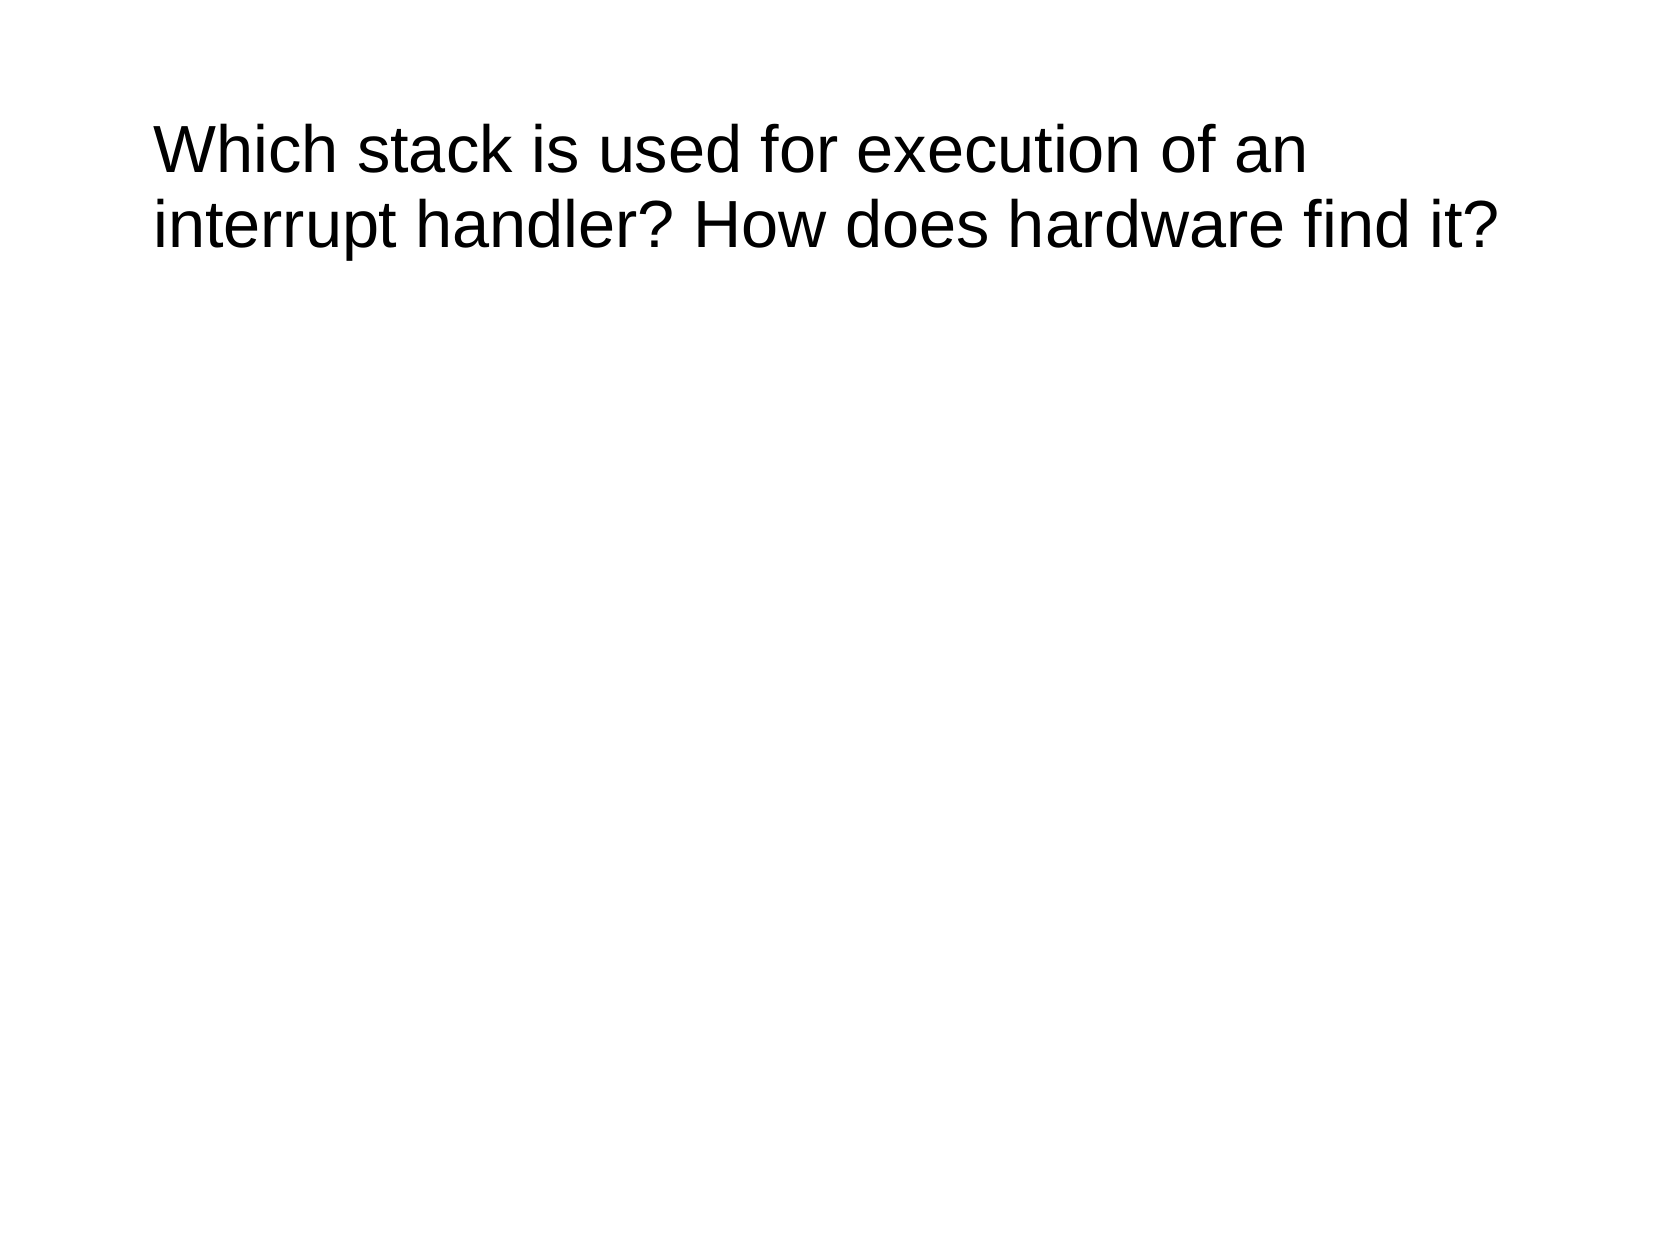

# Which stack is used for execution of an interrupt handler? How does hardware find it?